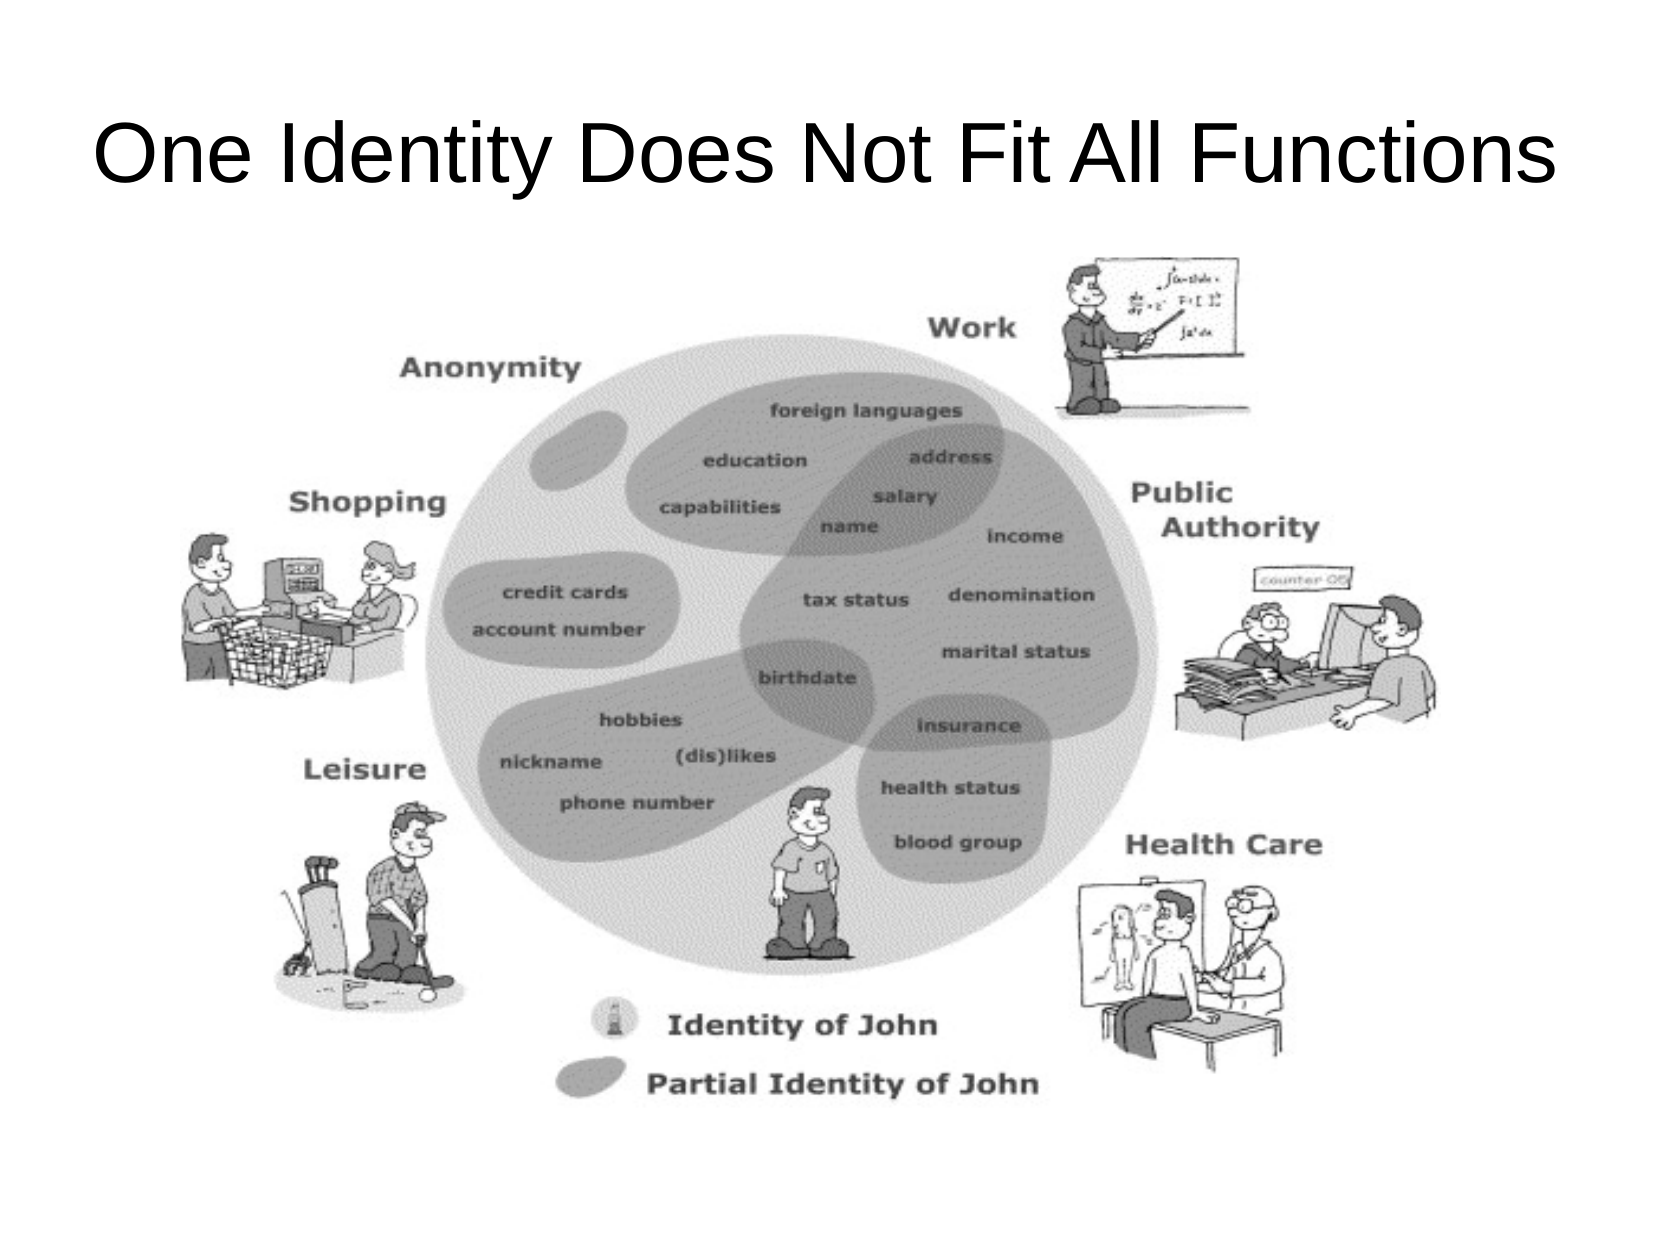

# One Identity Does Not Fit All Functions